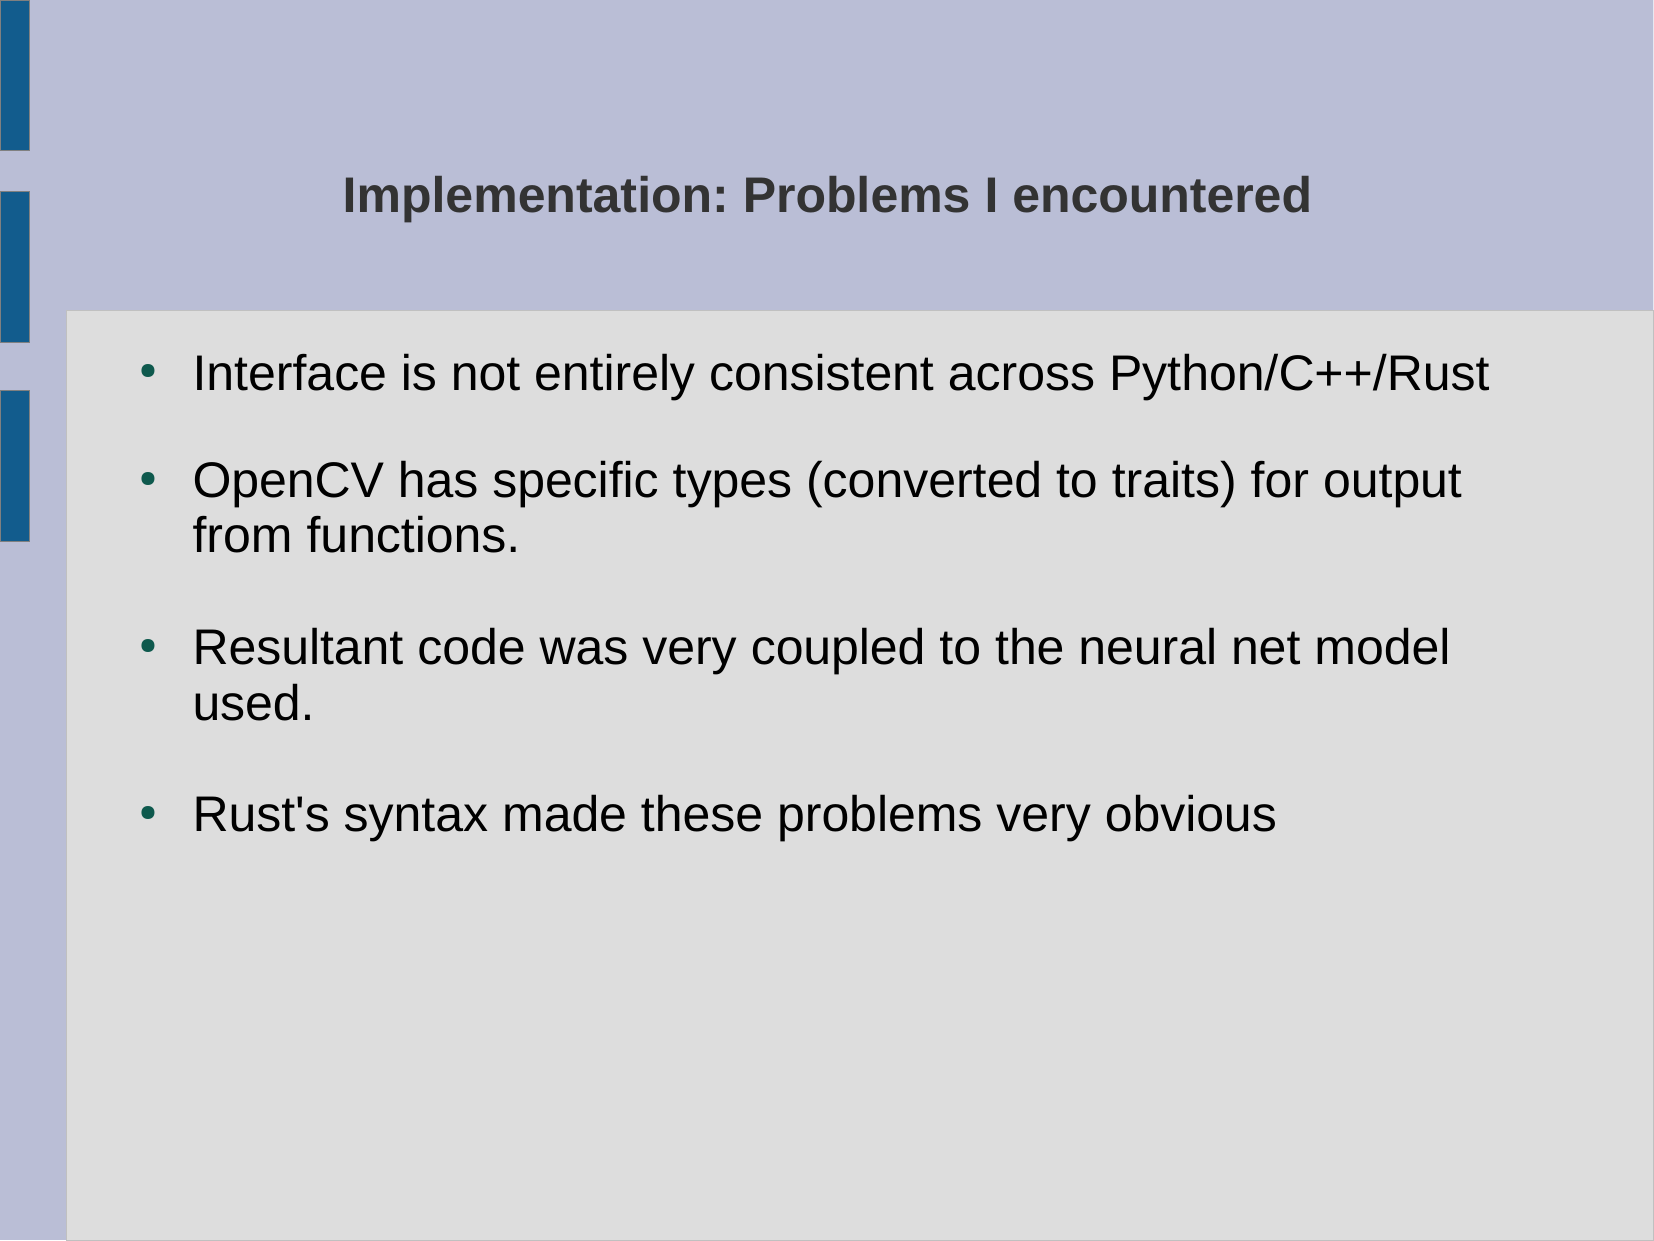

# Implementation: Problems I encountered
Interface is not entirely consistent across Python/C++/Rust
OpenCV has specific types (converted to traits) for output from functions.
Resultant code was very coupled to the neural net model used.
Rust's syntax made these problems very obvious